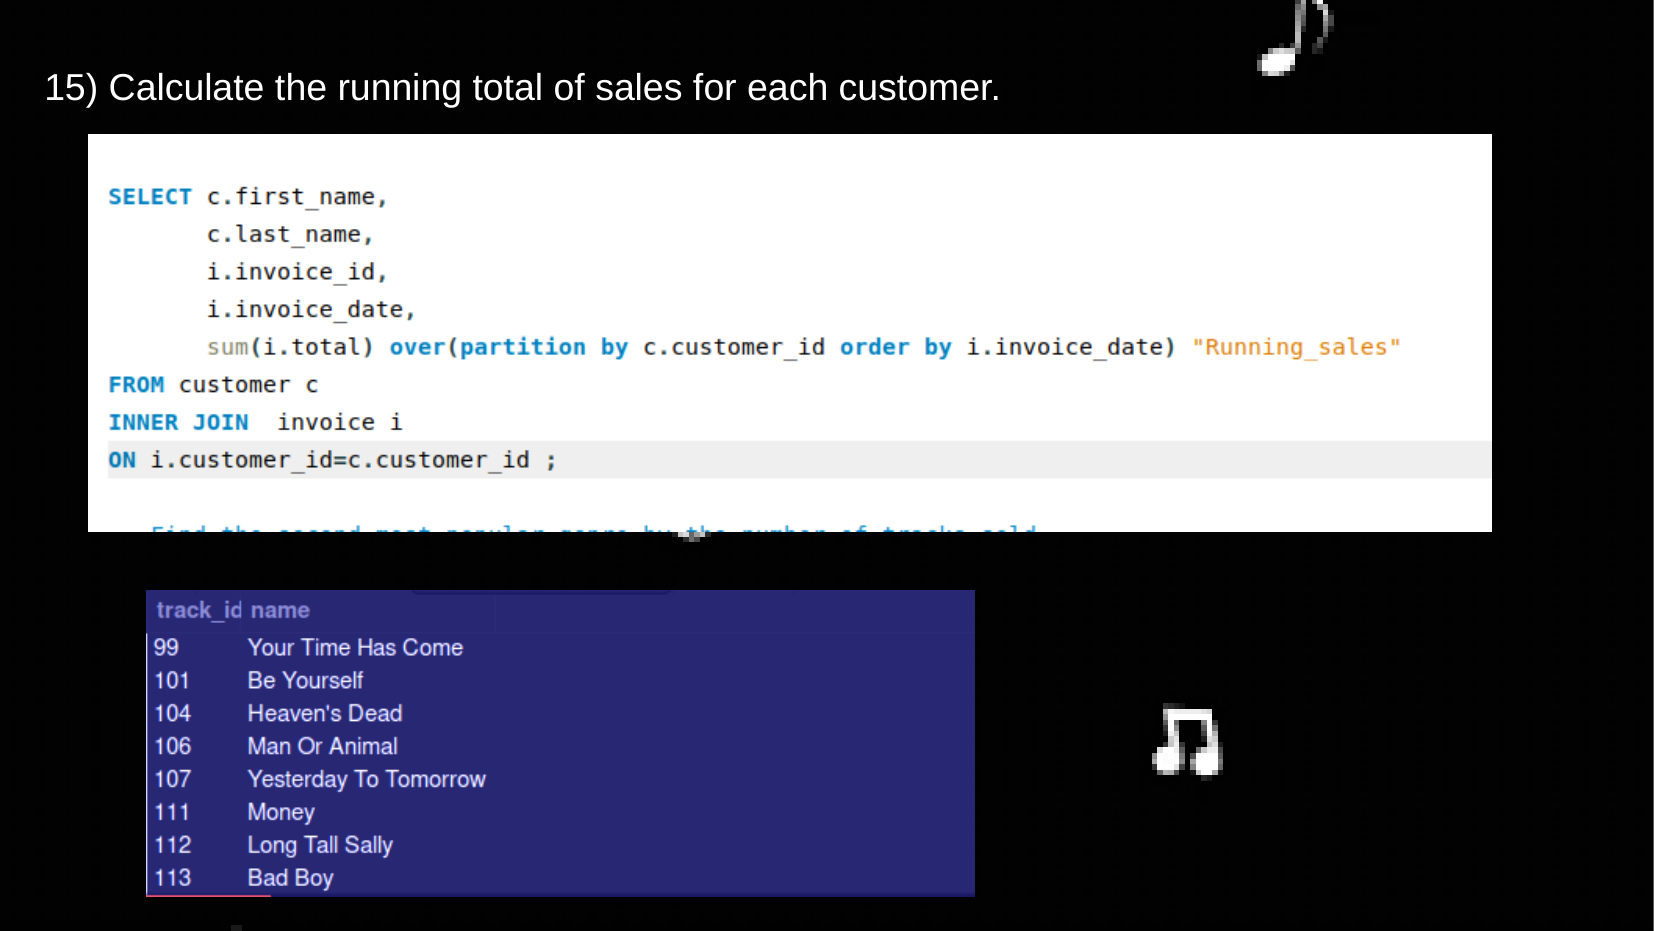

15) Calculate the running total of sales for each customer.